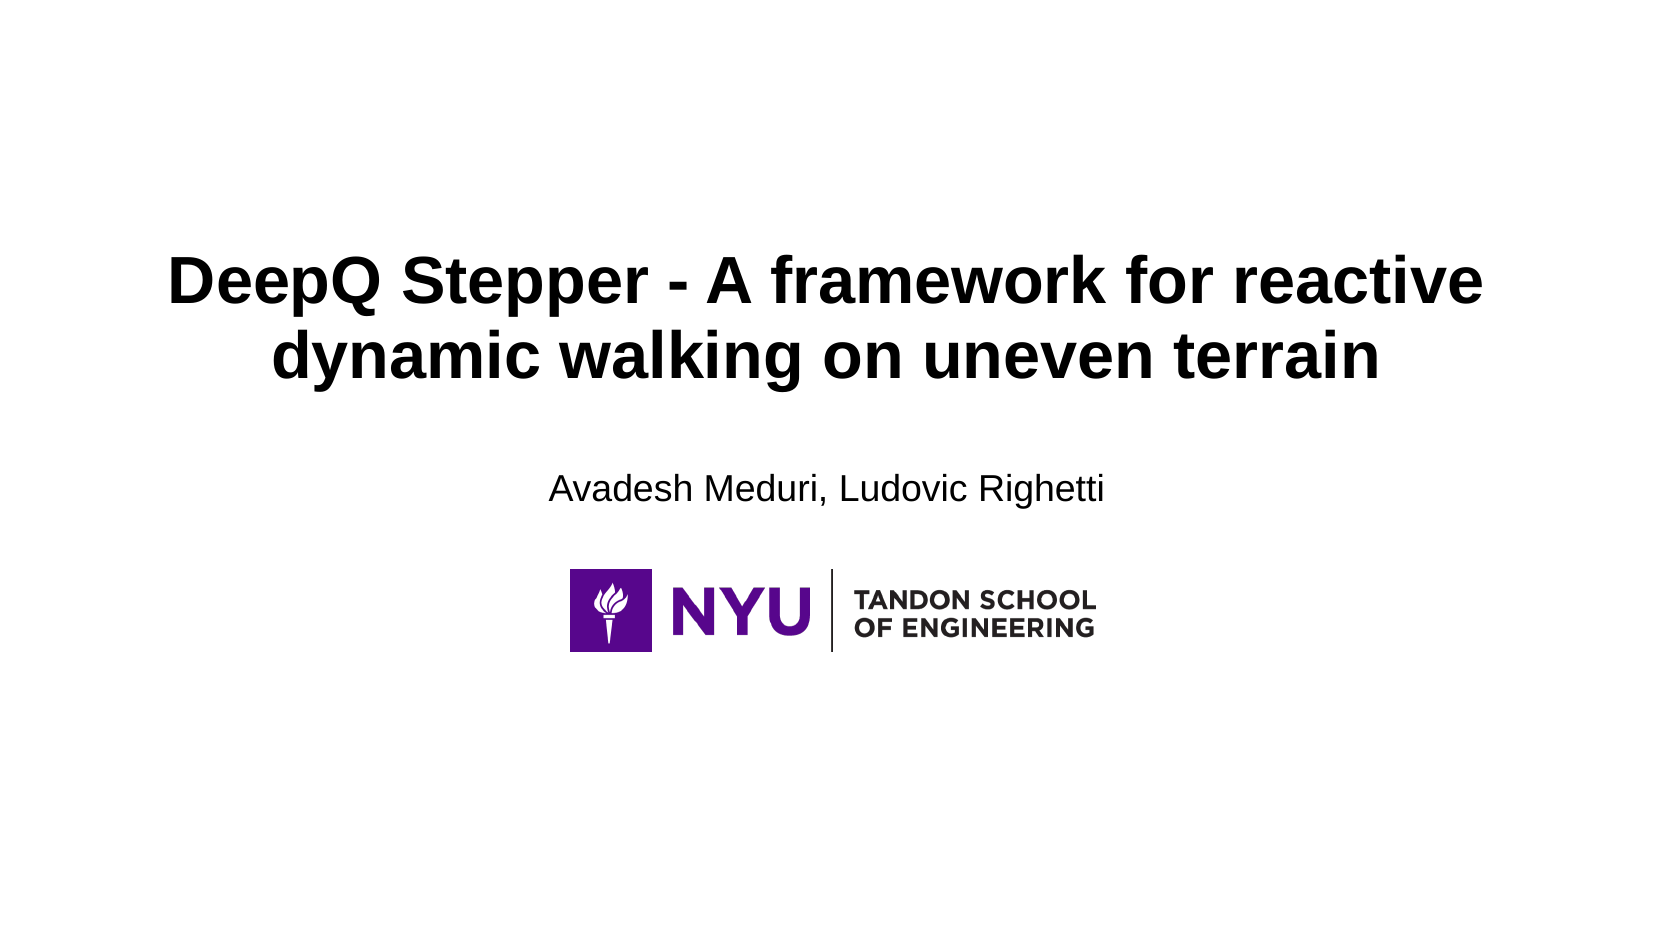

# DeepQ Stepper - A framework for reactive dynamic walking on uneven terrain
Avadesh Meduri, Ludovic Righetti